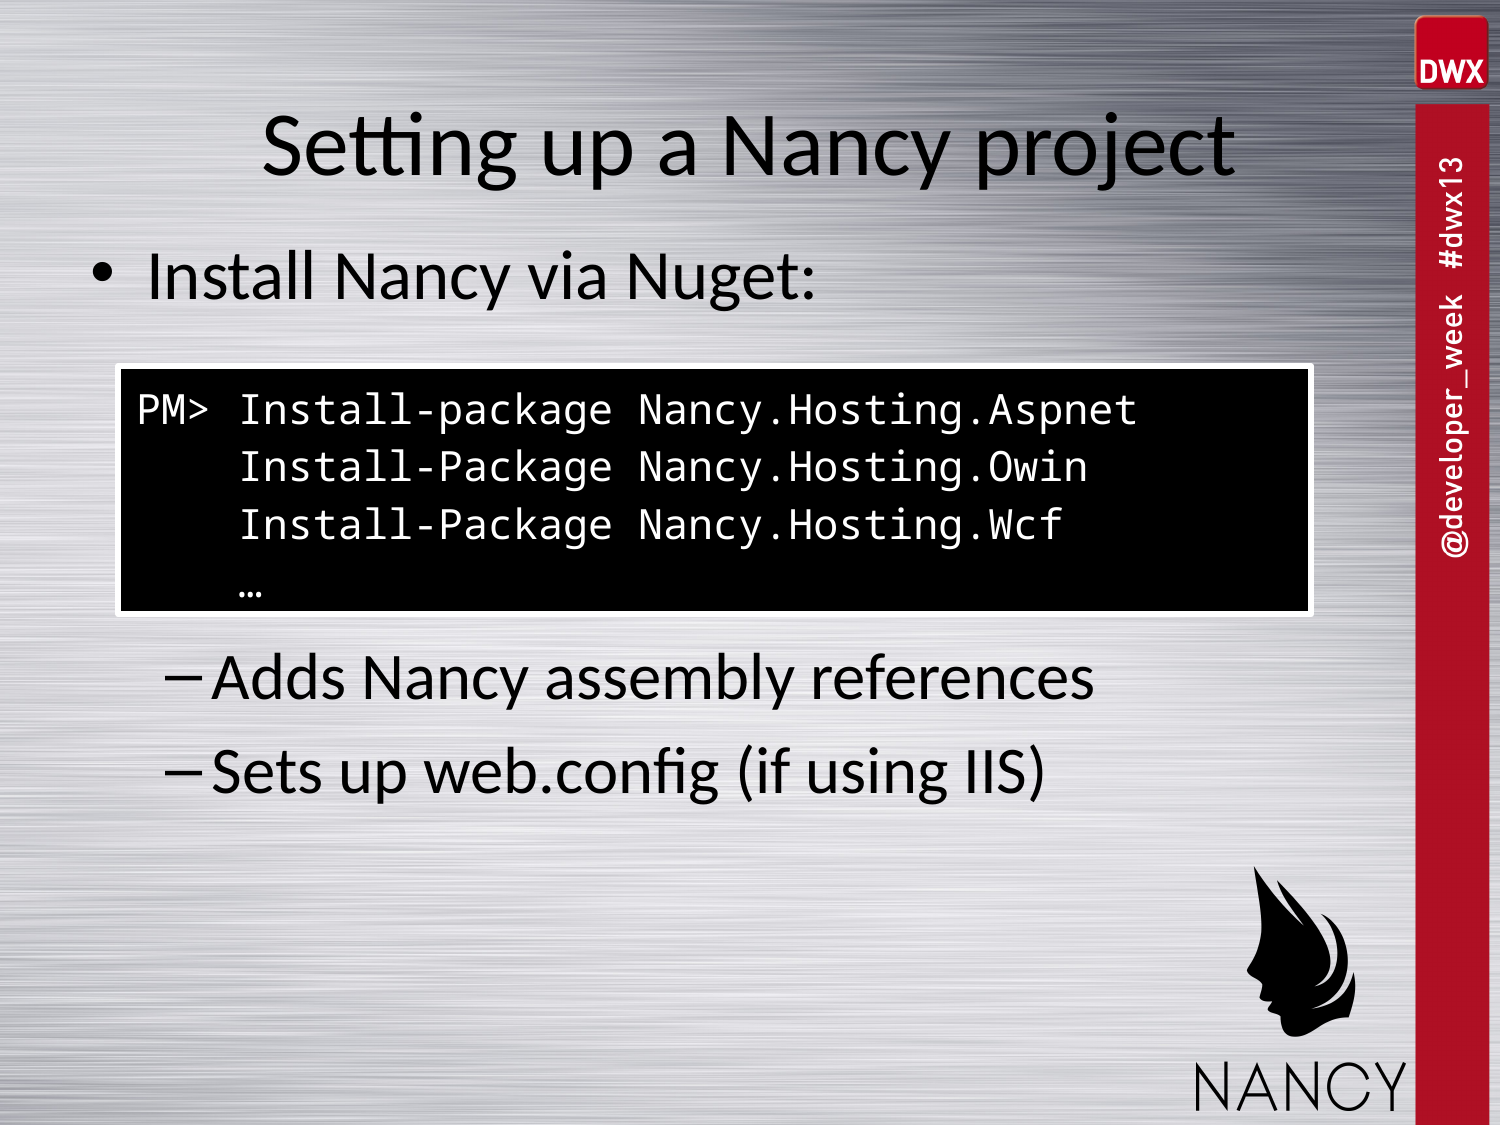

# Setting up a Nancy project
Install Nancy via Nuget:
Adds Nancy assembly references
Sets up web.config (if using IIS)
PM> 	Install-package Nancy.Hosting.Aspnet
		Install-Package Nancy.Hosting.Owin
		Install-Package Nancy.Hosting.Wcf
		…